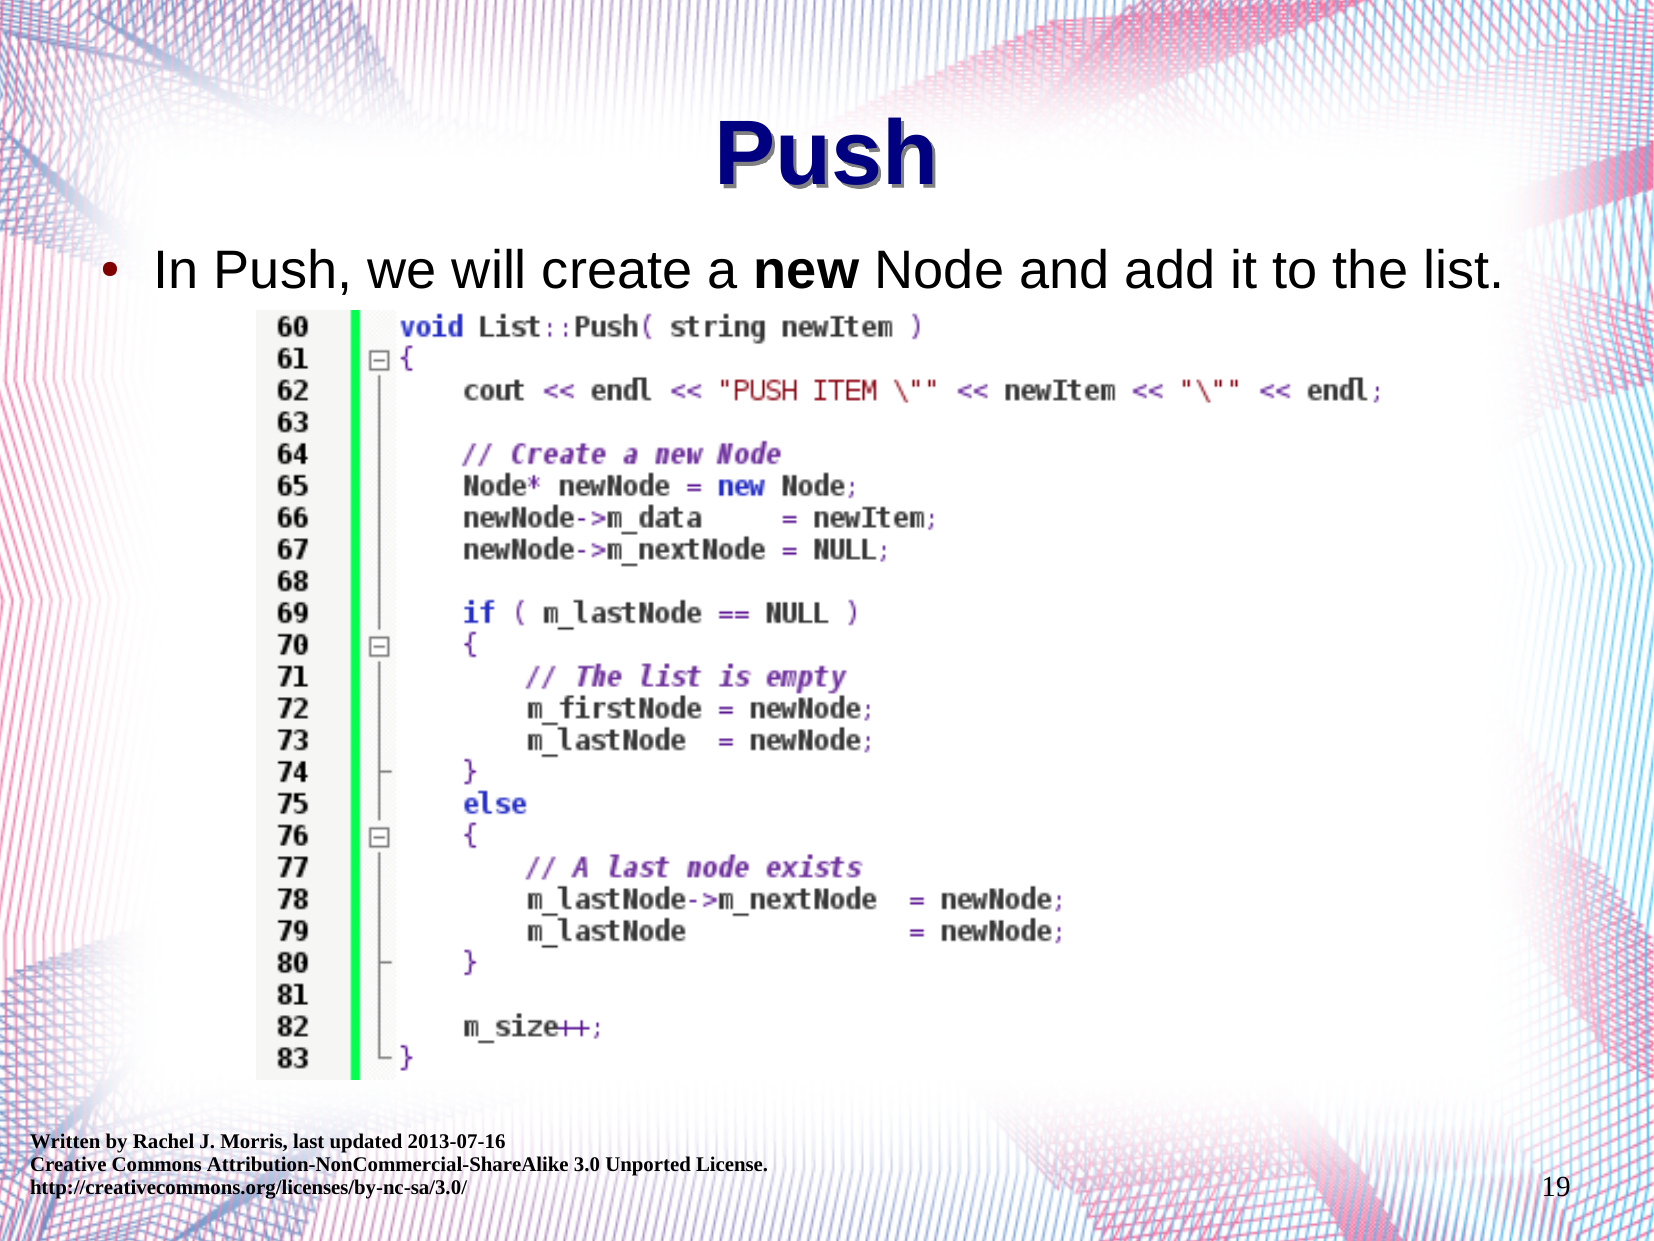

# Push
In Push, we will create a new Node and add it to the list.
19